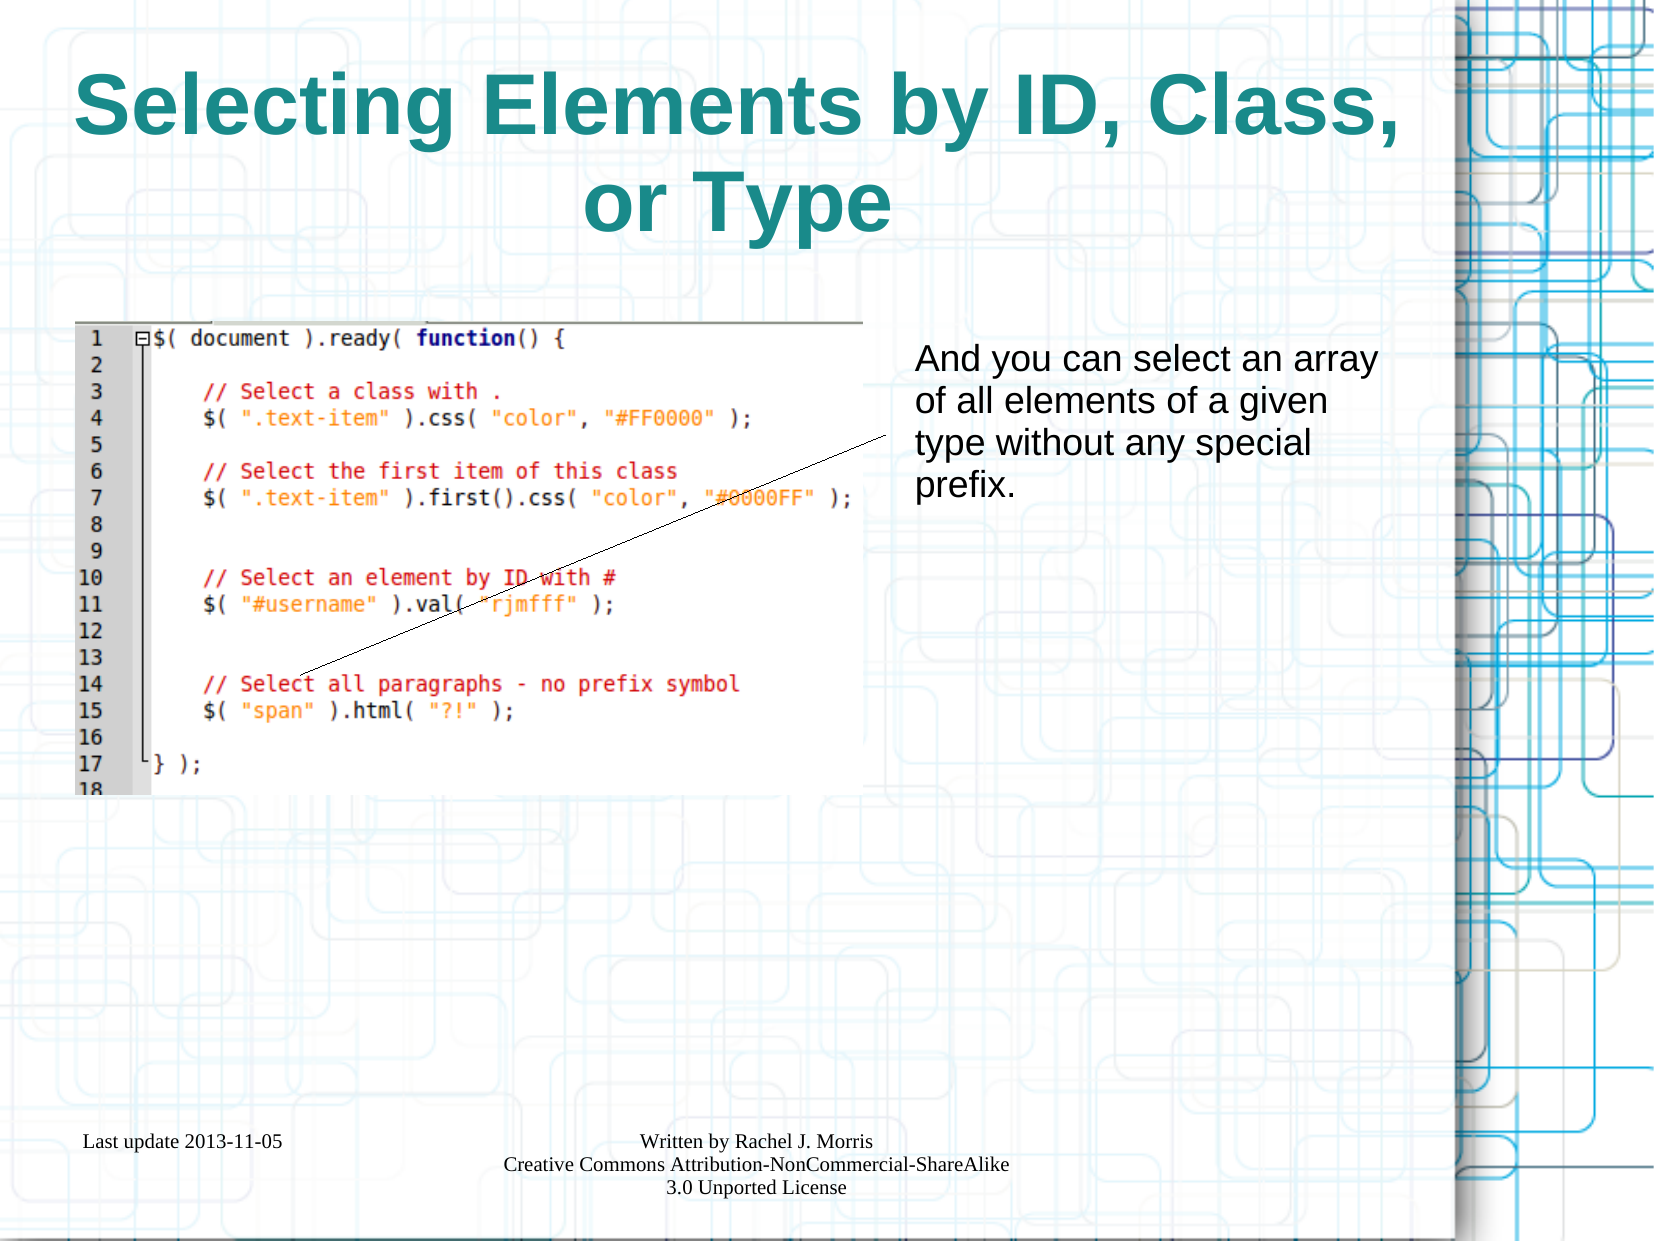

# Selecting Elements by ID, Class, or Type
And you can select an array of all elements of a given type without any special prefix.